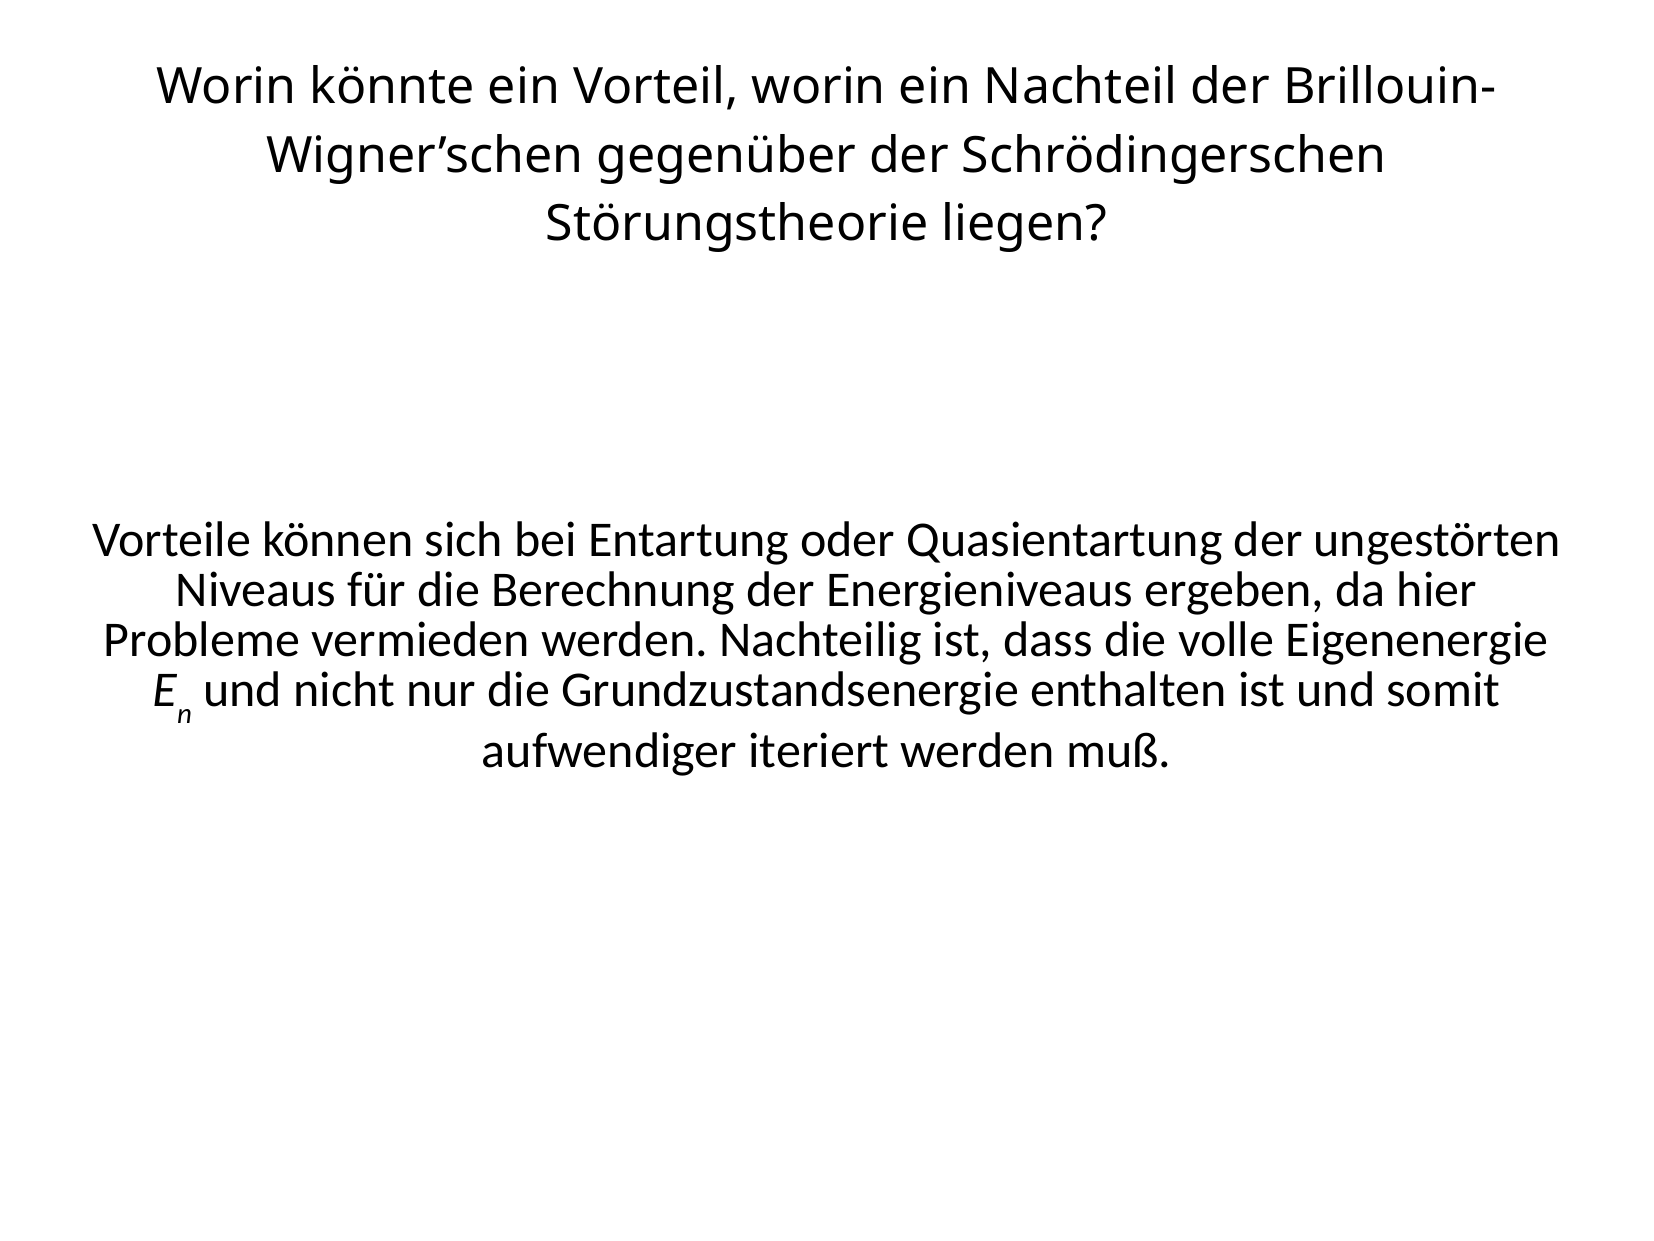

# Worin könnte ein Vorteil, worin ein Nachteil der Brillouin-Wigner’schen gegenüber der Schrödingerschen Störungstheorie liegen?
Vorteile können sich bei Entartung oder Quasientartung der ungestörten Niveaus für die Berechnung der Energieniveaus ergeben, da hier Probleme vermieden werden. Nachteilig ist, dass die volle Eigenenergie En und nicht nur die Grundzustandsenergie enthalten ist und somit aufwendiger iteriert werden muß.